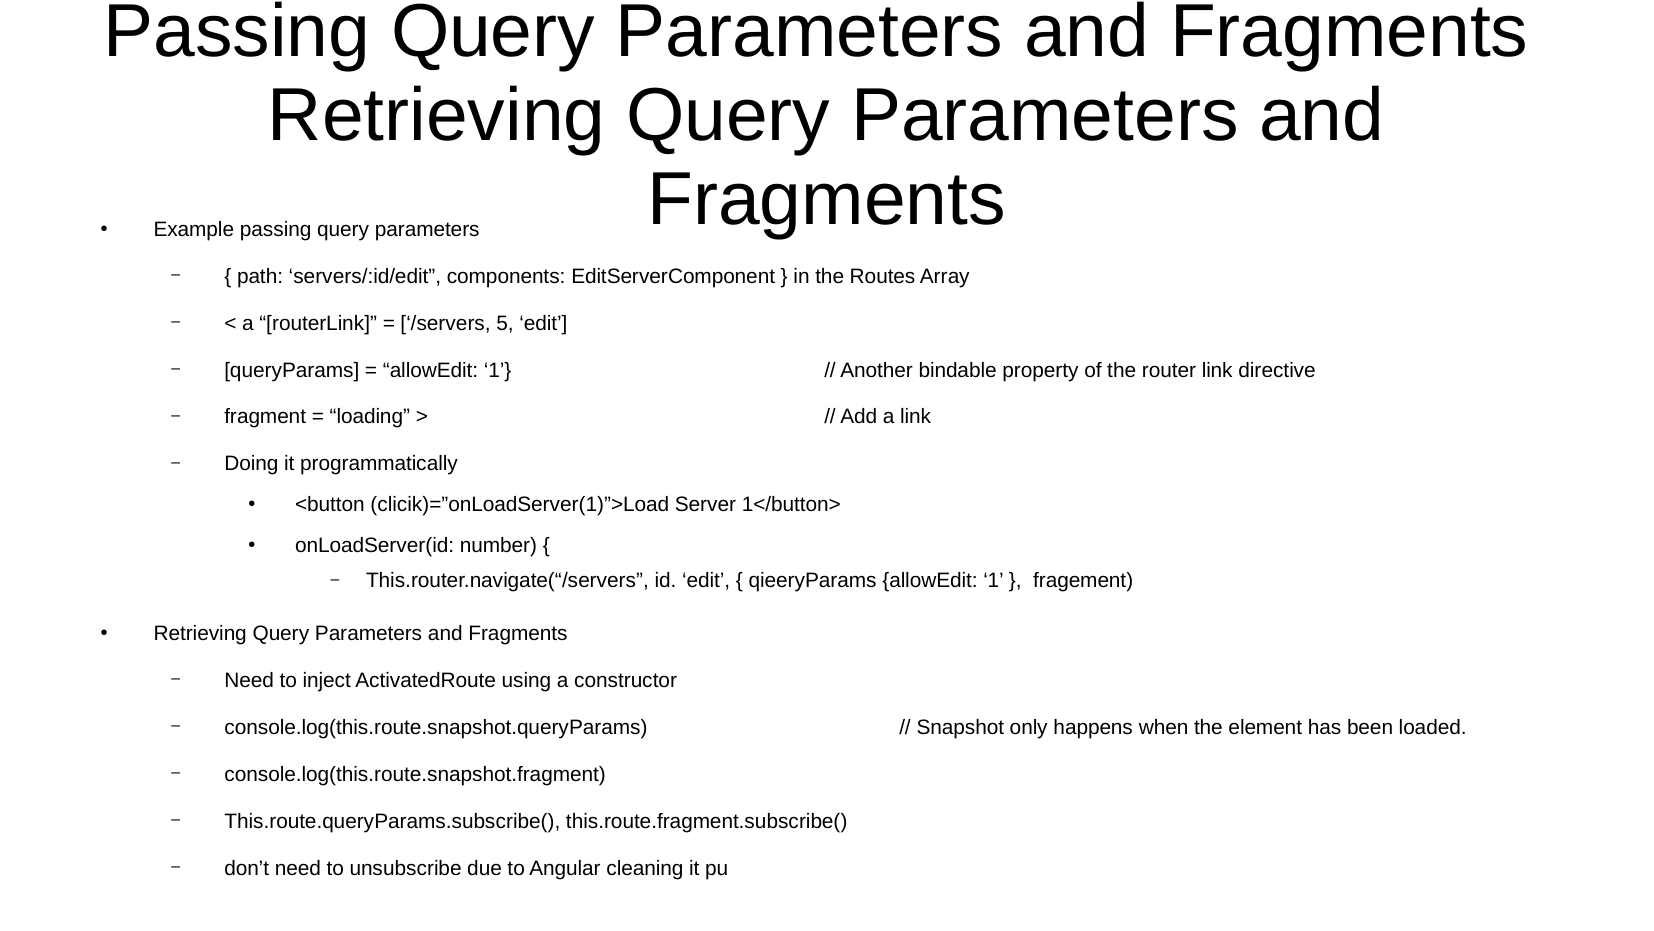

# Passing Query Parameters and Fragments Retrieving Query Parameters and Fragments
Example passing query parameters
{ path: ‘servers/:id/edit”, components: EditServerComponent } in the Routes Array
< a “[routerLink]” = [‘/servers, 5, ‘edit’]
[queryParams] = “allowEdit: ‘1’}					// Another bindable property of the router link directive
fragment = “loading” >						// Add a link
Doing it programmatically
<button (clicik)=”onLoadServer(1)”>Load Server 1</button>
onLoadServer(id: number) {
This.router.navigate(“/servers”, id. ‘edit’, { qieeryParams {allowEdit: ‘1’ }, fragement)
Retrieving Query Parameters and Fragments
Need to inject ActivatedRoute using a constructor
console.log(this.route.snapshot.queryParams)				// Snapshot only happens when the element has been loaded.
console.log(this.route.snapshot.fragment)
This.route.queryParams.subscribe(), this.route.fragment.subscribe()
don’t need to unsubscribe due to Angular cleaning it pu